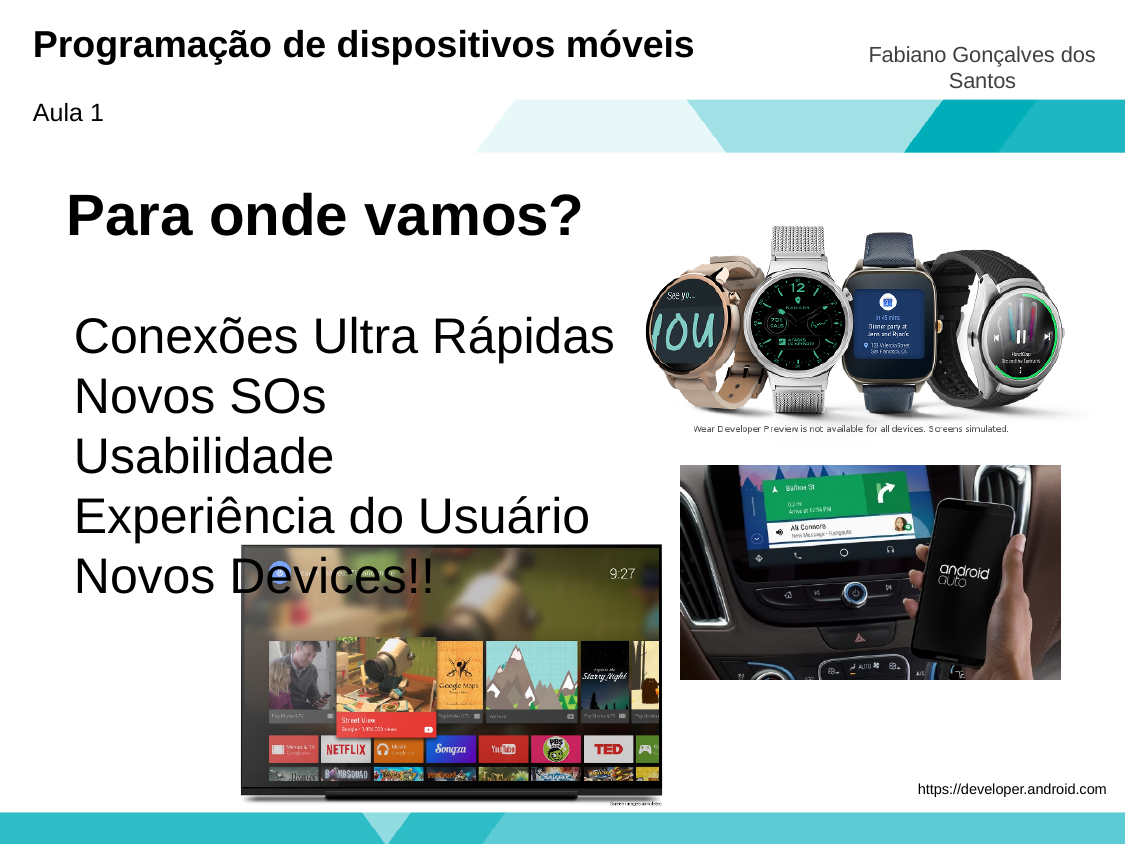

# Programação de dispositivos móveis
Fabiano Gonçalves dos Santos
Aula 1
Para onde vamos?
Conexões Ultra Rápidas
Novos SOs
Usabilidade
Experiência do Usuário
Novos Devices!!
https://developer.android.com